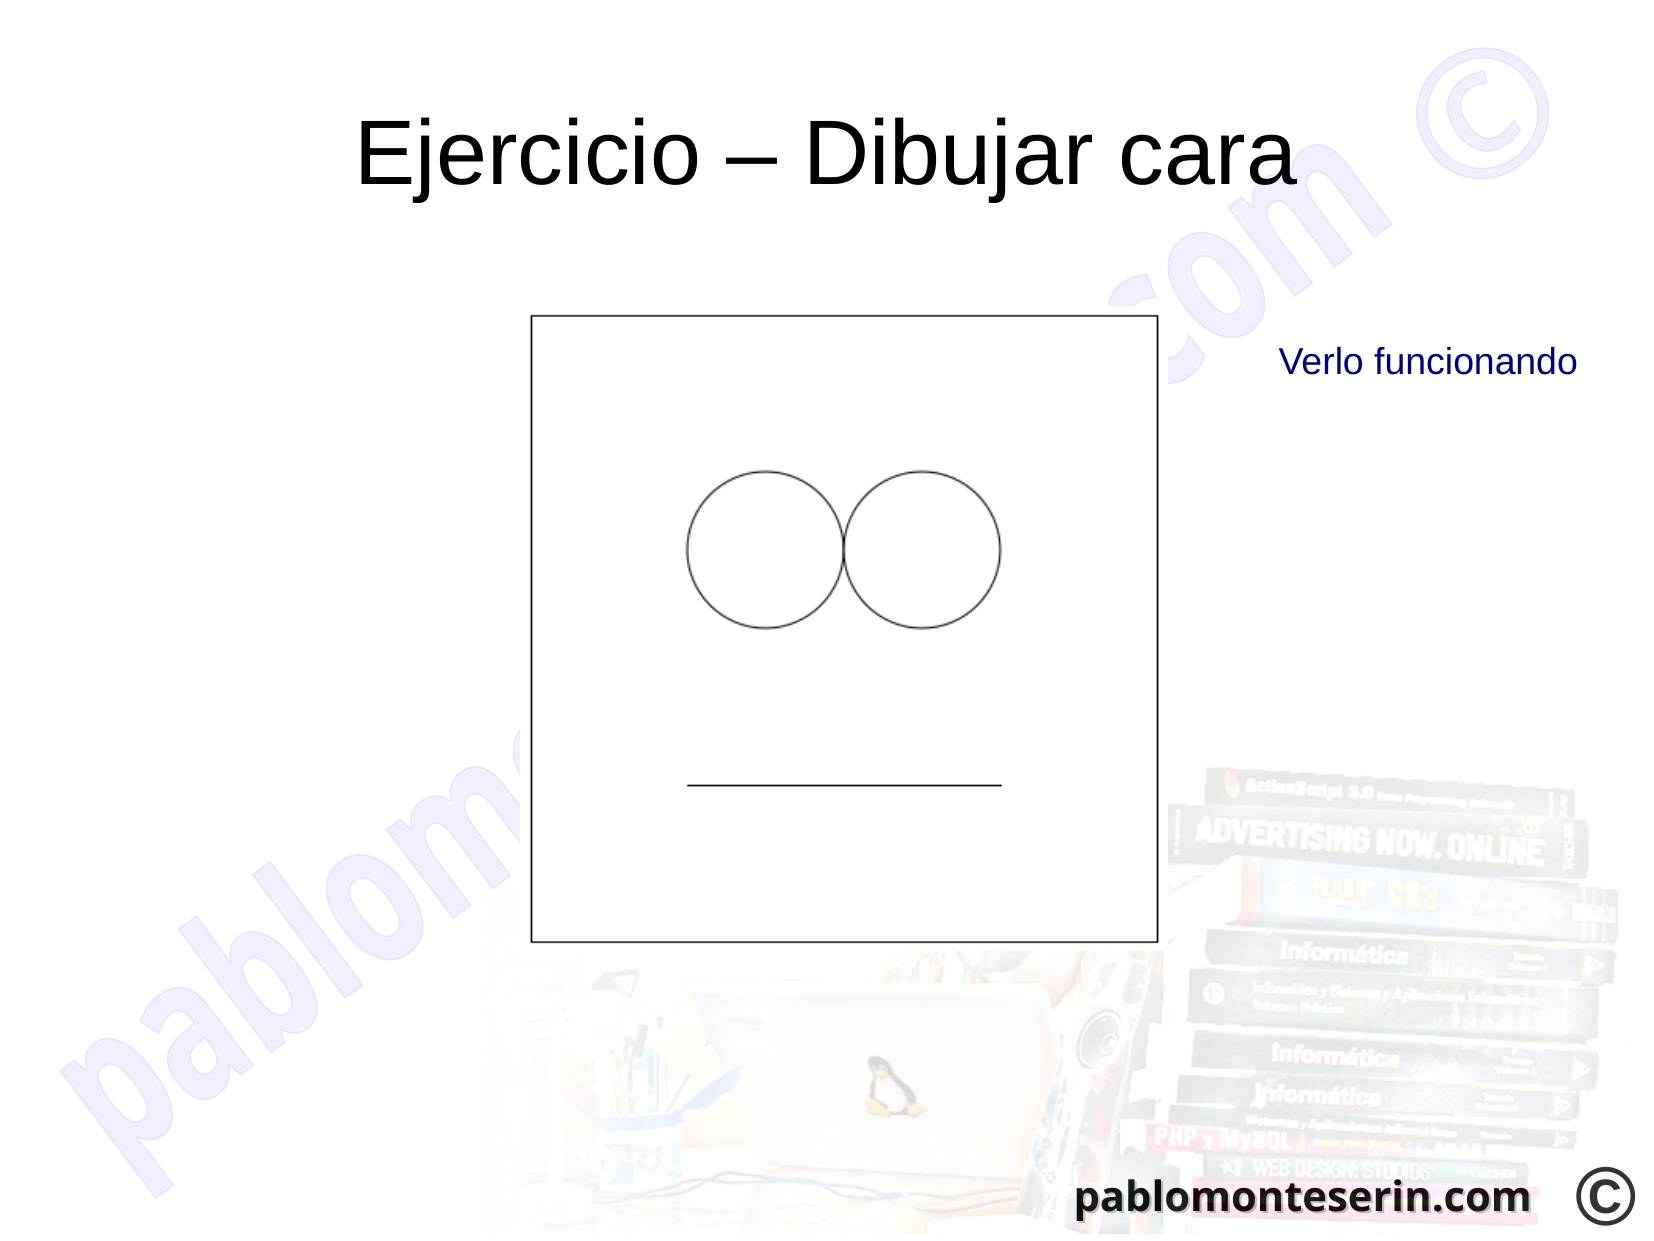

# Ejercicio – Dibujar cara
Verlo funcionando